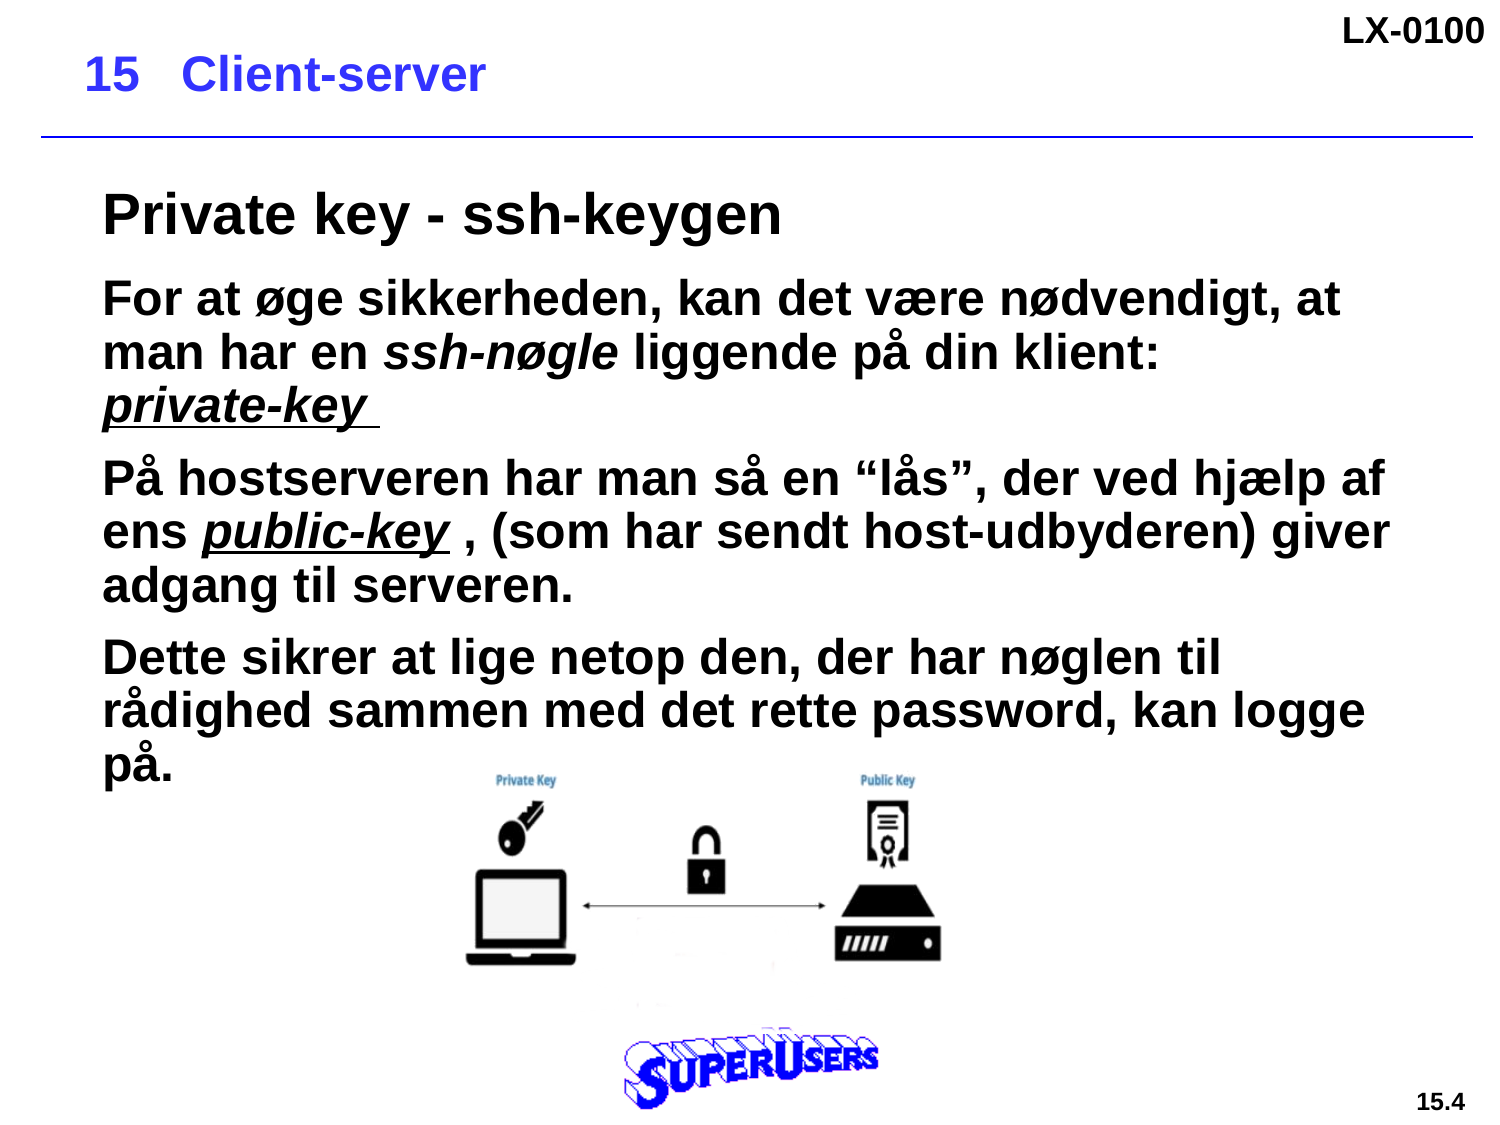

# 15 Client-server
Private key - ssh-keygen
For at øge sikkerheden, kan det være nødvendigt, at man har en ssh-nøgle liggende på din klient:
private-key
På hostserveren har man så en “lås”, der ved hjælp af ens public-key , (som har sendt host-udbyderen) giver adgang til serveren.
Dette sikrer at lige netop den, der har nøglen til rådighed sammen med det rette password, kan logge på.